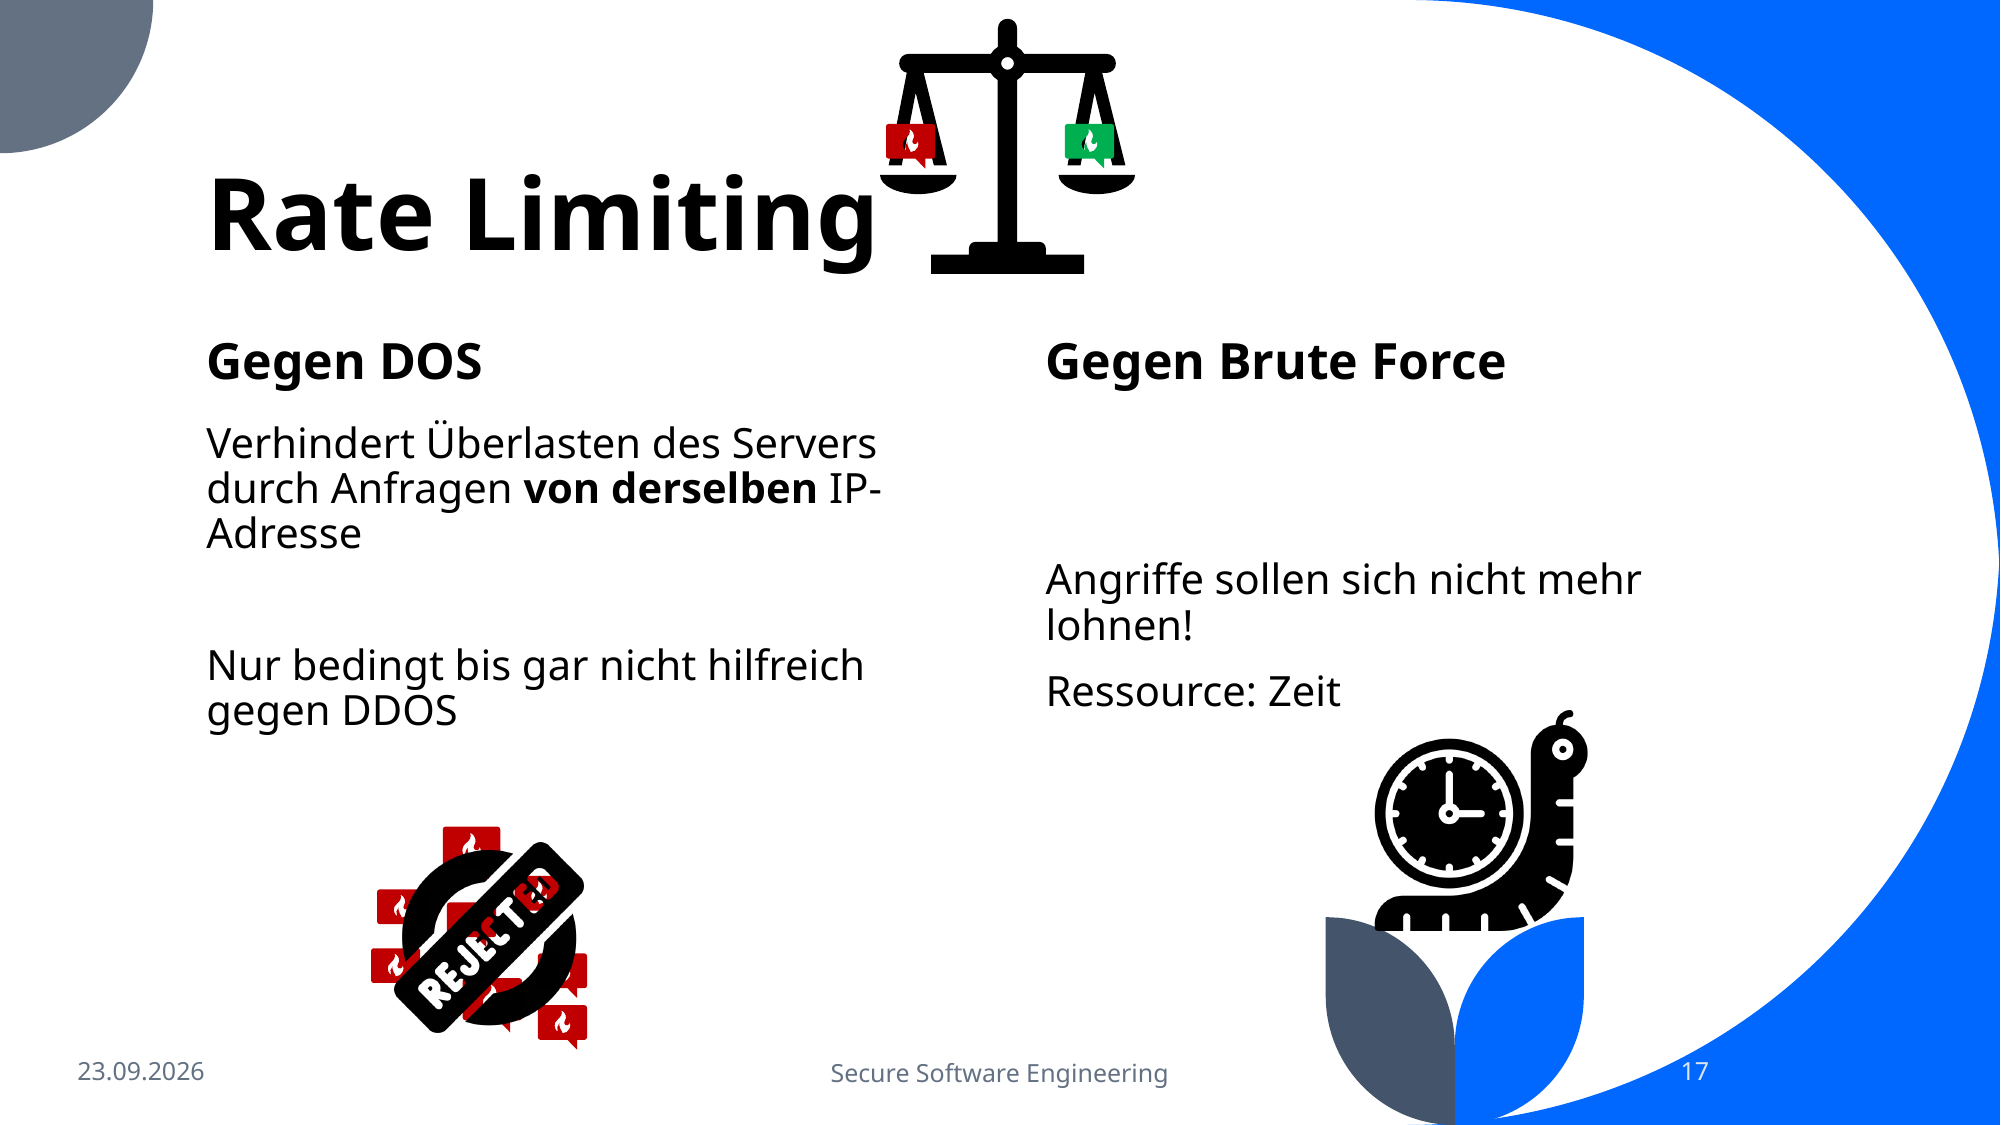

# Rate Limiting
Gegen DOS
Gegen Brute Force
Verhindert Überlasten des Servers durch Anfragen von derselben IP-Adresse
Nur bedingt bis gar nicht hilfreich gegen DDOS
Angriffe sollen sich nicht mehr lohnen!
Ressource: Zeit
Secure Software Engineering